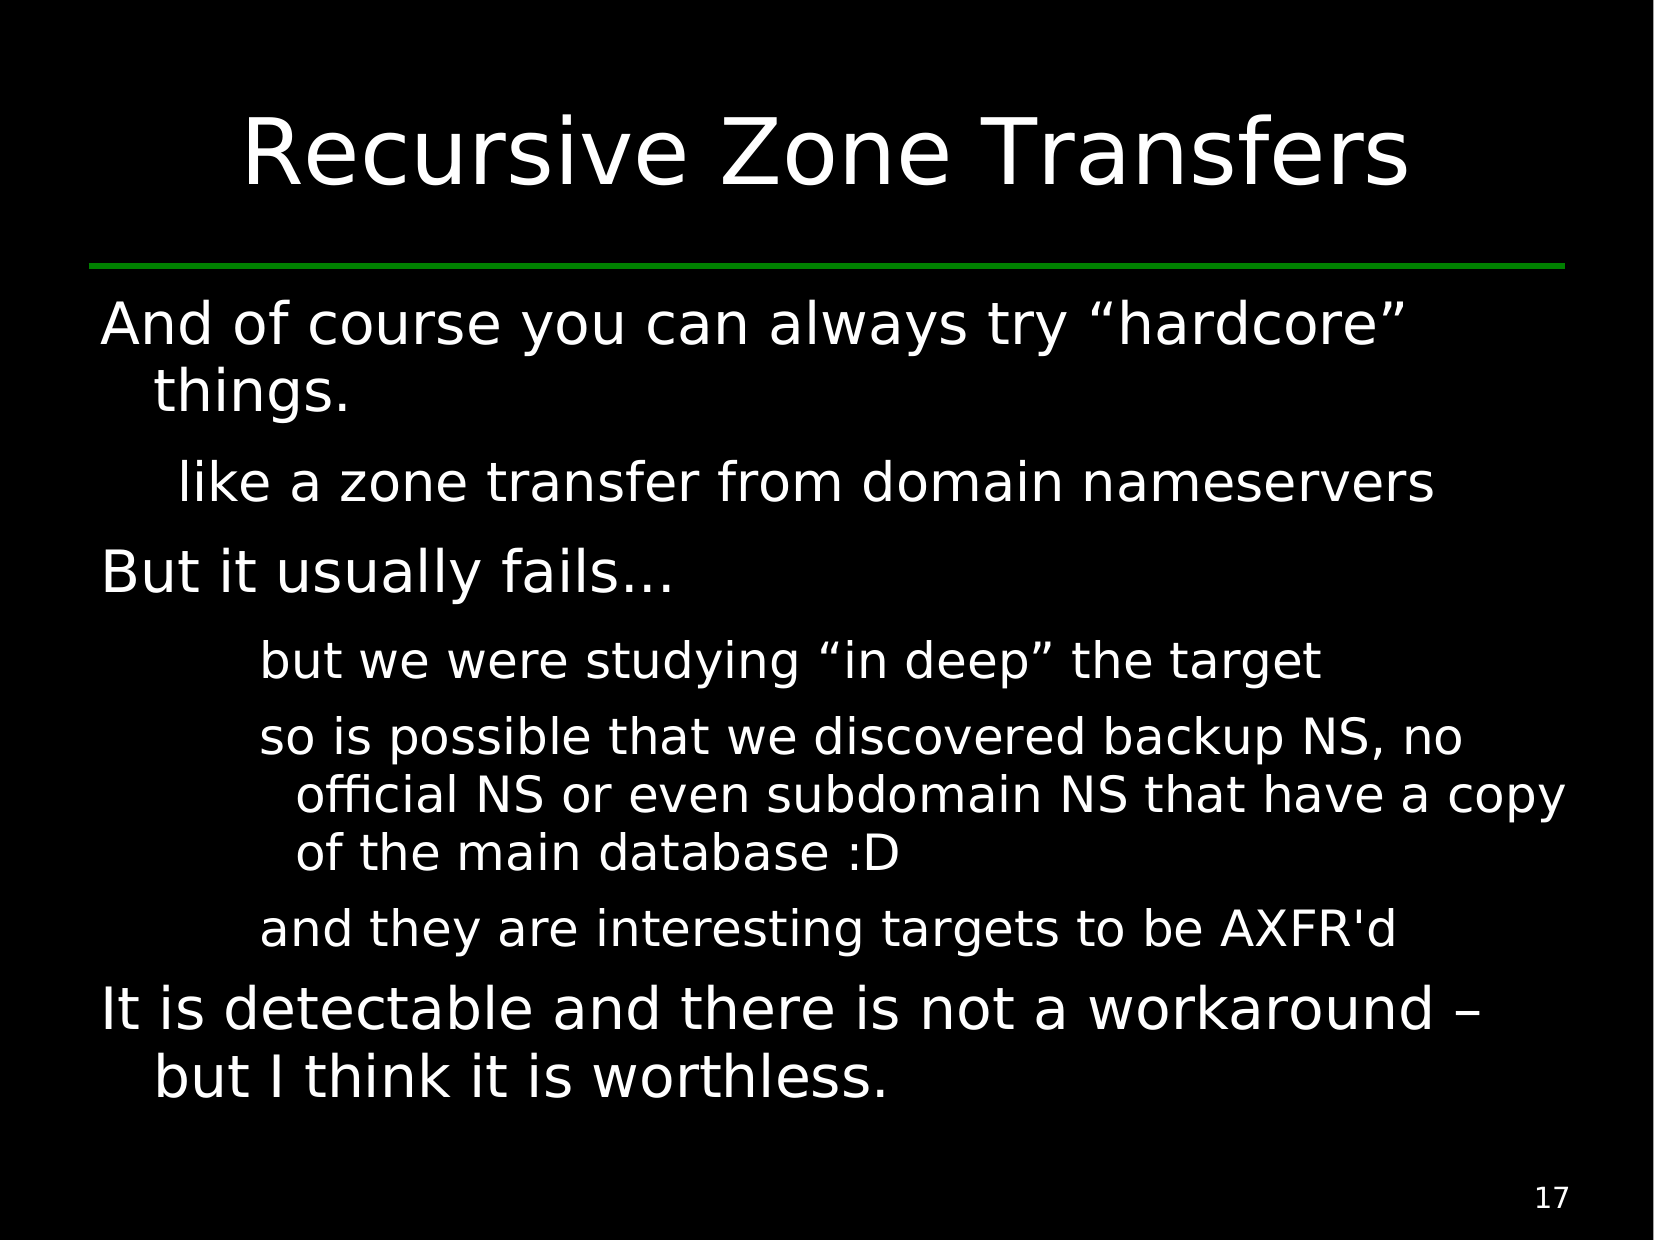

# Recursive Zone Transfers
And of course you can always try “hardcore” things.
like a zone transfer from domain nameservers
But it usually fails...
but we were studying “in deep” the target
so is possible that we discovered backup NS, no official NS or even subdomain NS that have a copy of the main database :D
and they are interesting targets to be AXFR'd
It is detectable and there is not a workaround – but I think it is worthless.
17